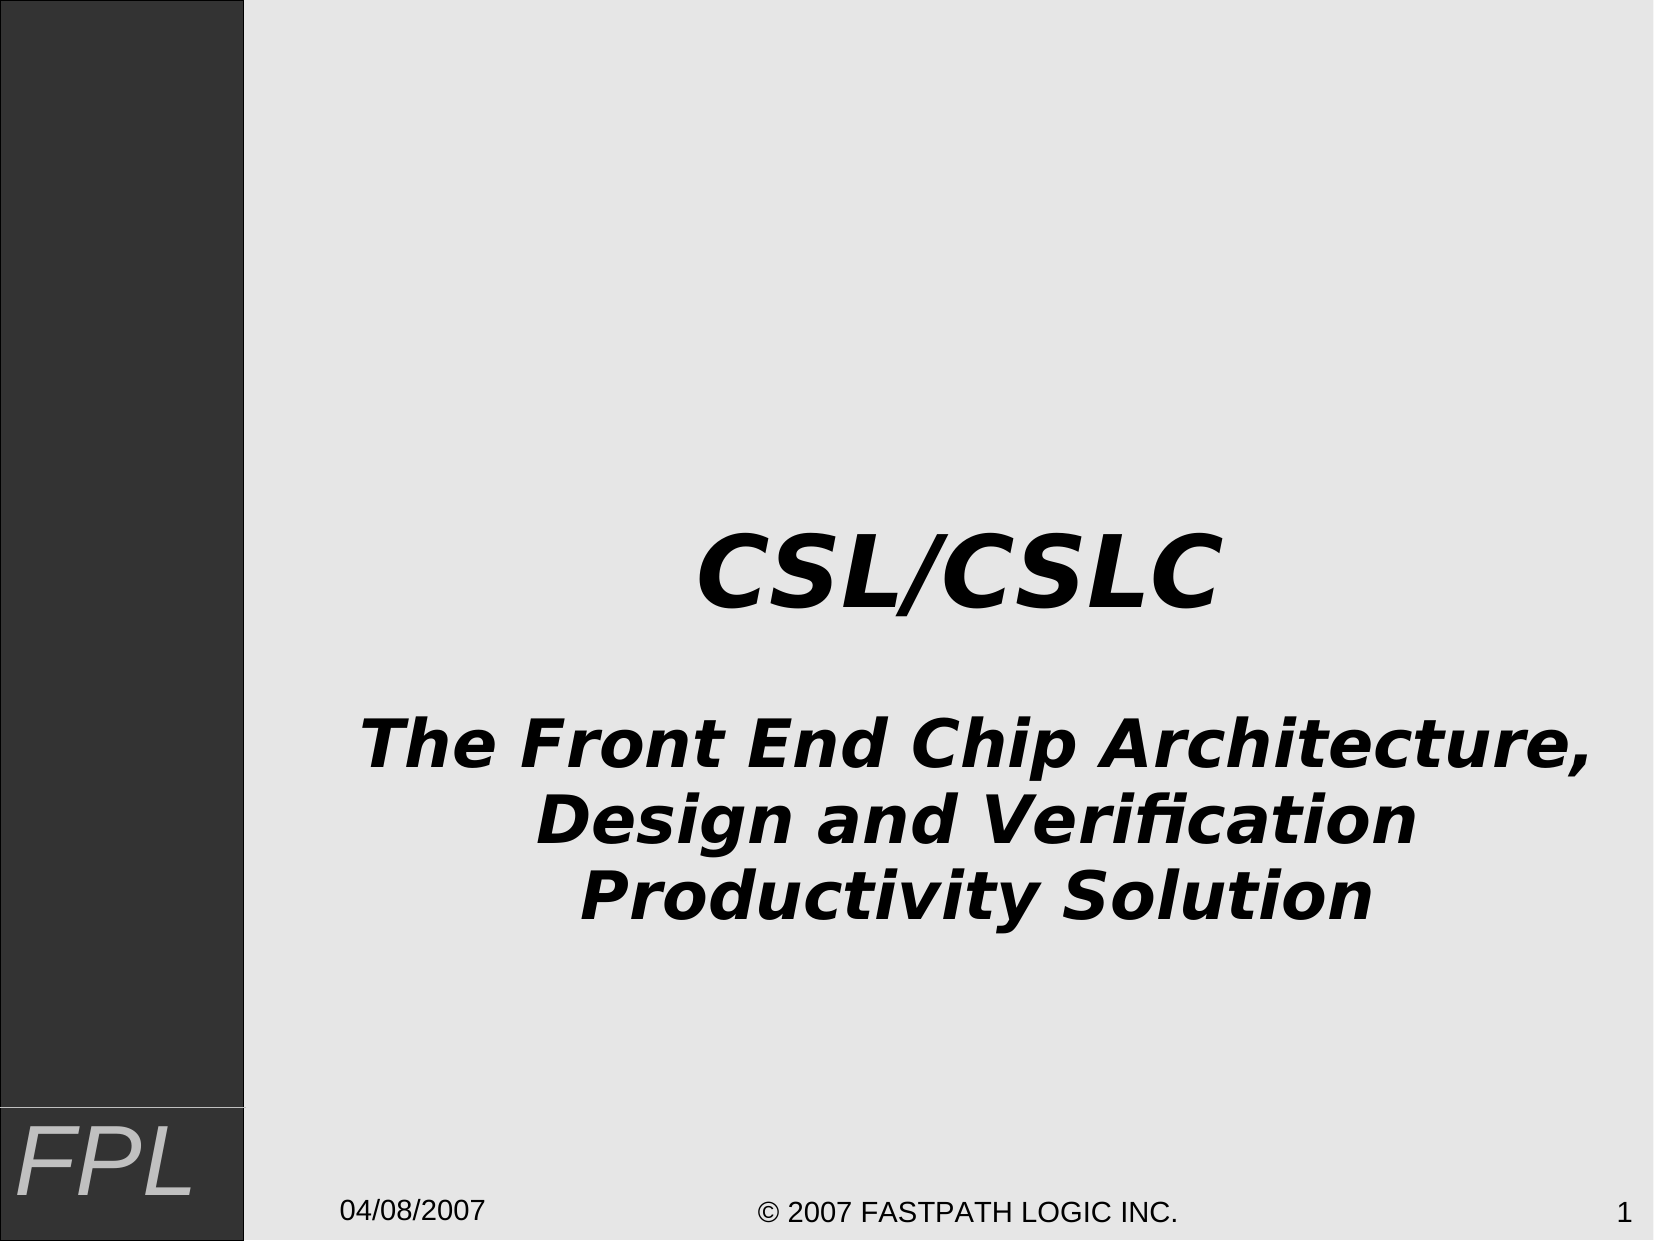

# CSL/CSLC The Front End Chip Architecture, Design and Verification Productivity Solution
04/08/2007
1
© 2007 FASTPATH LOGIC INC.